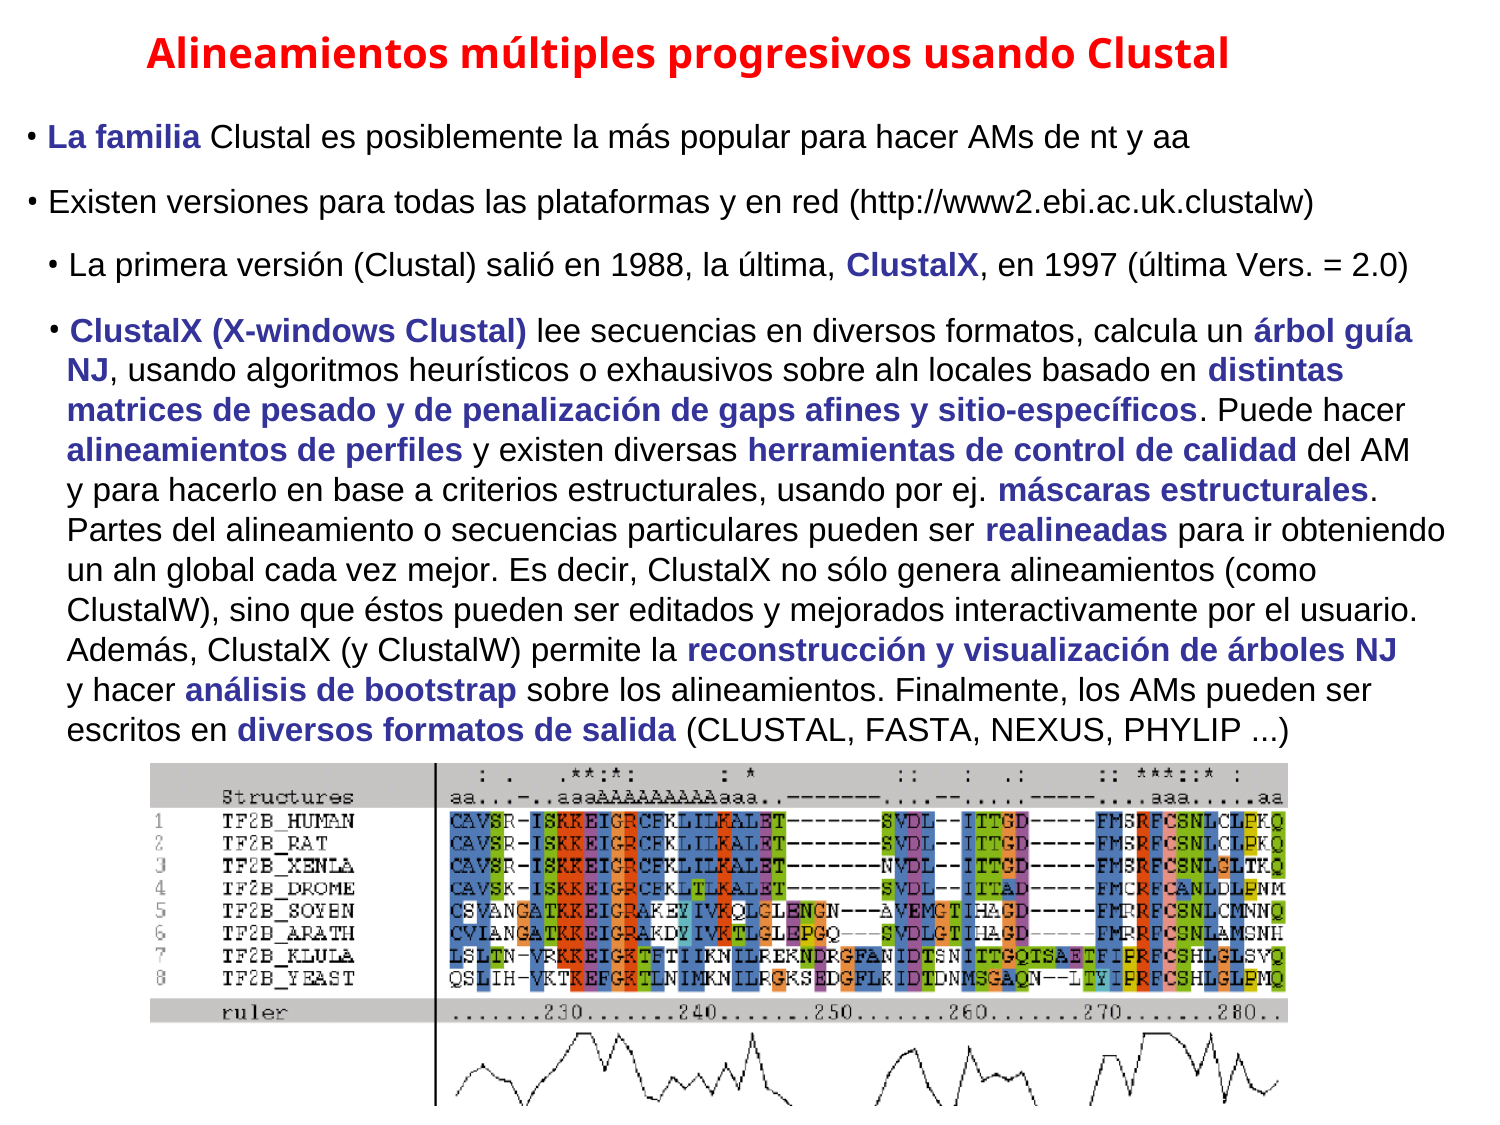

Alineamientos múltiples progresivos usando Clustal
 La familia Clustal es posiblemente la más popular para hacer AMs de nt y aa
 Existen versiones para todas las plataformas y en red (http://www2.ebi.ac.uk.clustalw)
 La primera versión (Clustal) salió en 1988, la última, ClustalX, en 1997 (última Vers. = 2.0)
 ClustalX (X-windows Clustal) lee secuencias en diversos formatos, calcula un árbol guía
 NJ, usando algoritmos heurísticos o exhausivos sobre aln locales basado en distintas
 matrices de pesado y de penalización de gaps afines y sitio-específicos. Puede hacer
 alineamientos de perfiles y existen diversas herramientas de control de calidad del AM
 y para hacerlo en base a criterios estructurales, usando por ej. máscaras estructurales.
 Partes del alineamiento o secuencias particulares pueden ser realineadas para ir obteniendo
 un aln global cada vez mejor. Es decir, ClustalX no sólo genera alineamientos (como
 ClustalW), sino que éstos pueden ser editados y mejorados interactivamente por el usuario.
 Además, ClustalX (y ClustalW) permite la reconstrucción y visualización de árboles NJ
 y hacer análisis de bootstrap sobre los alineamientos. Finalmente, los AMs pueden ser
 escritos en diversos formatos de salida (CLUSTAL, FASTA, NEXUS, PHYLIP ...)